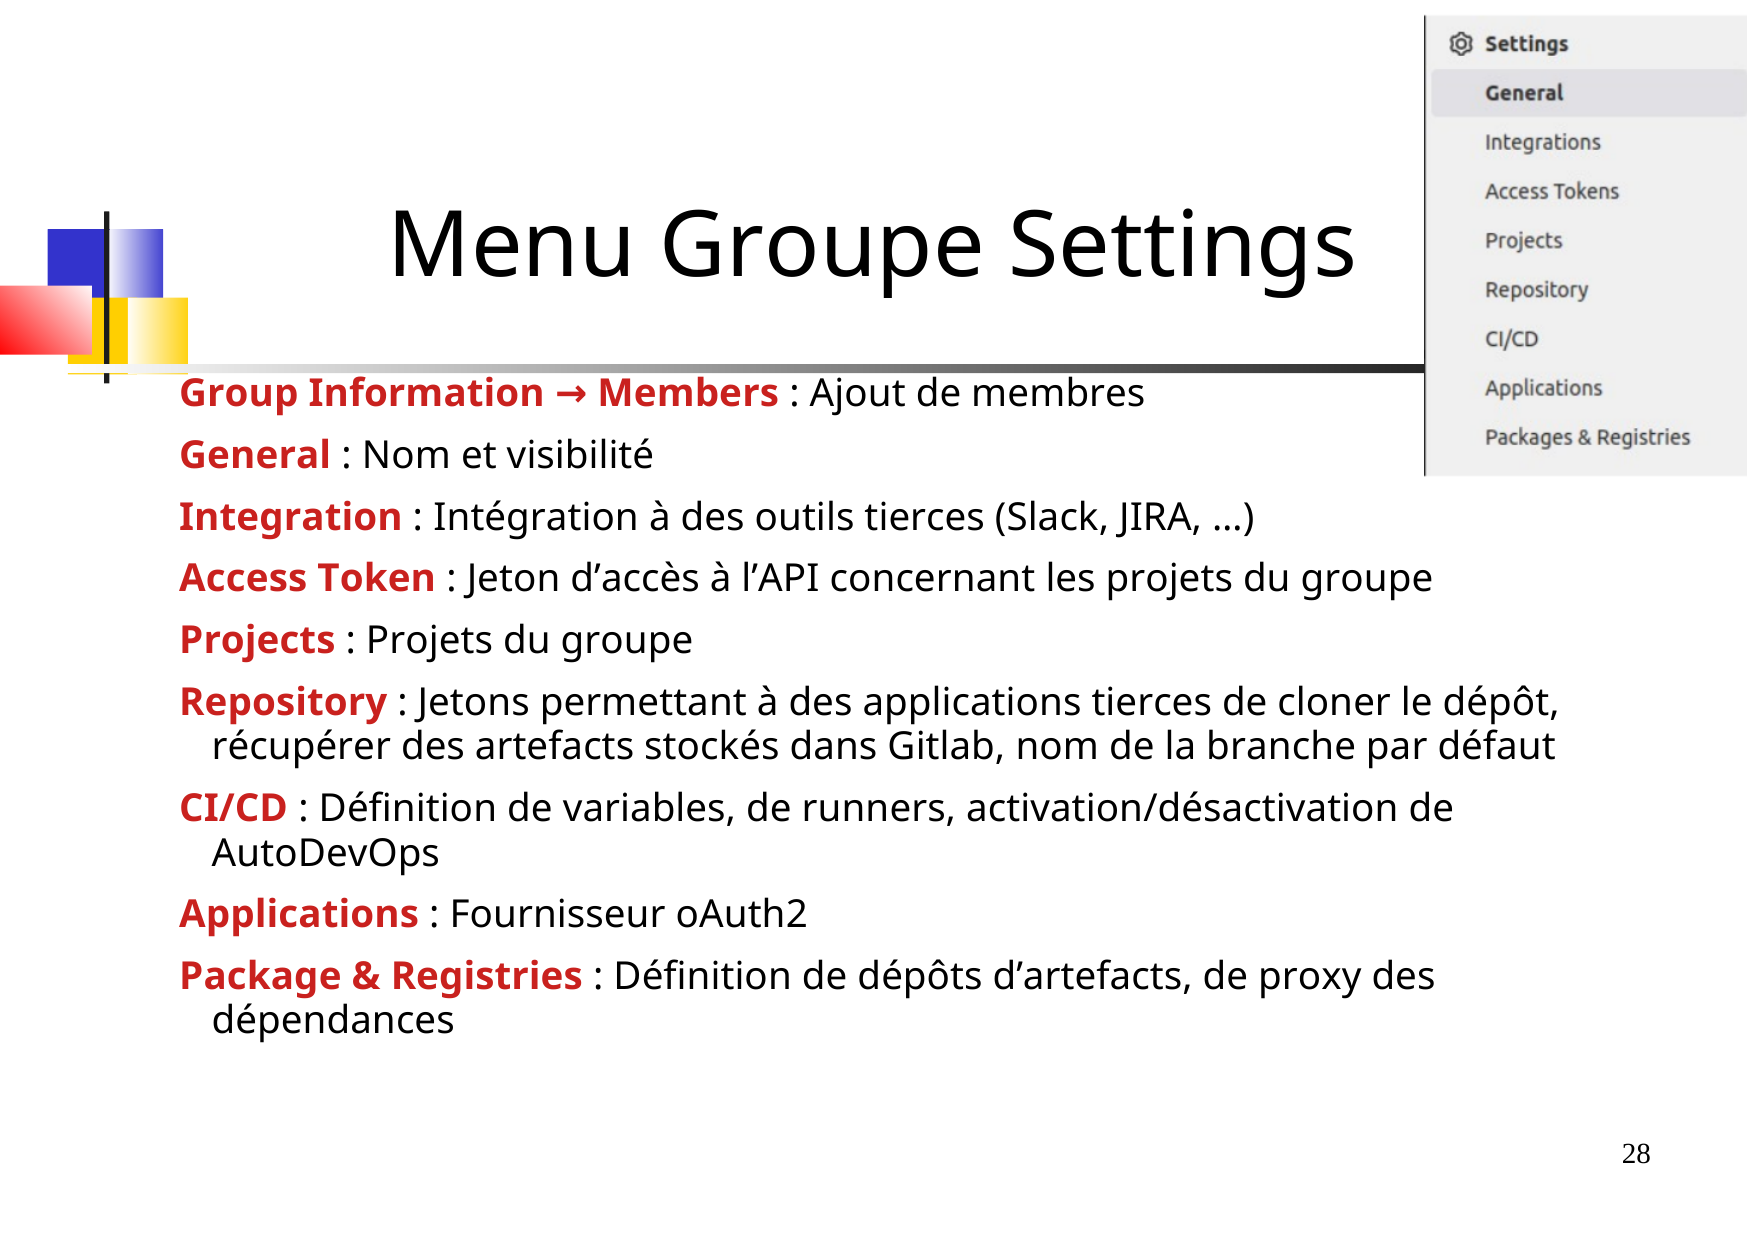

# Menu Groupe Settings
Group Information → Members : Ajout de membres
General : Nom et visibilité
Integration : Intégration à des outils tierces (Slack, JIRA, …)
Access Token : Jeton d’accès à l’API concernant les projets du groupe
Projects : Projets du groupe
Repository : Jetons permettant à des applications tierces de cloner le dépôt, récupérer des artefacts stockés dans Gitlab, nom de la branche par défaut
CI/CD : Définition de variables, de runners, activation/désactivation de AutoDevOps
Applications : Fournisseur oAuth2
Package & Registries : Définition de dépôts d’artefacts, de proxy des dépendances